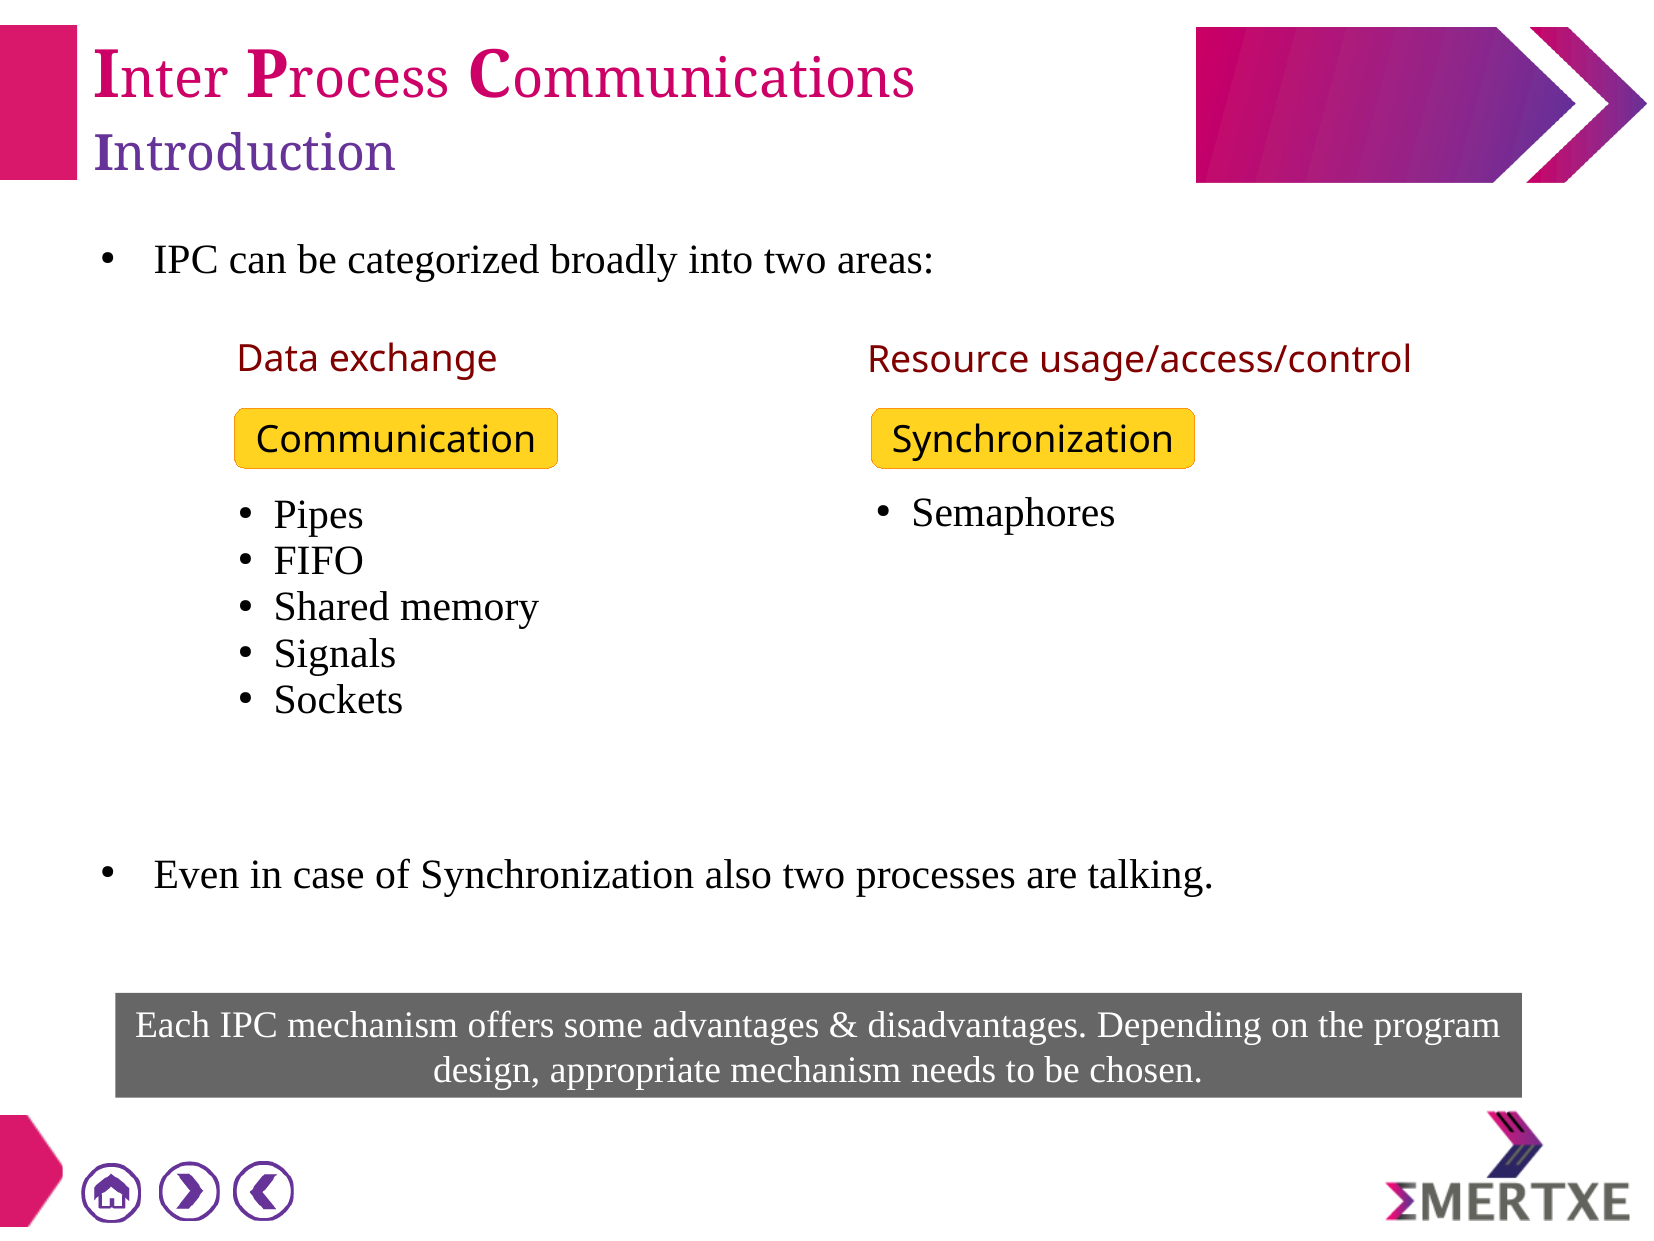

# Inter Process Communications Introduction
IPC can be categorized broadly into two areas:
Even in case of Synchronization also two processes are talking.
Data exchange
Resource usage/access/control
Communication
Synchronization
Semaphores
Pipes
FIFO
Shared memory
Signals
Sockets
Each IPC mechanism offers some advantages & disadvantages. Depending on the program design, appropriate mechanism needs to be chosen.